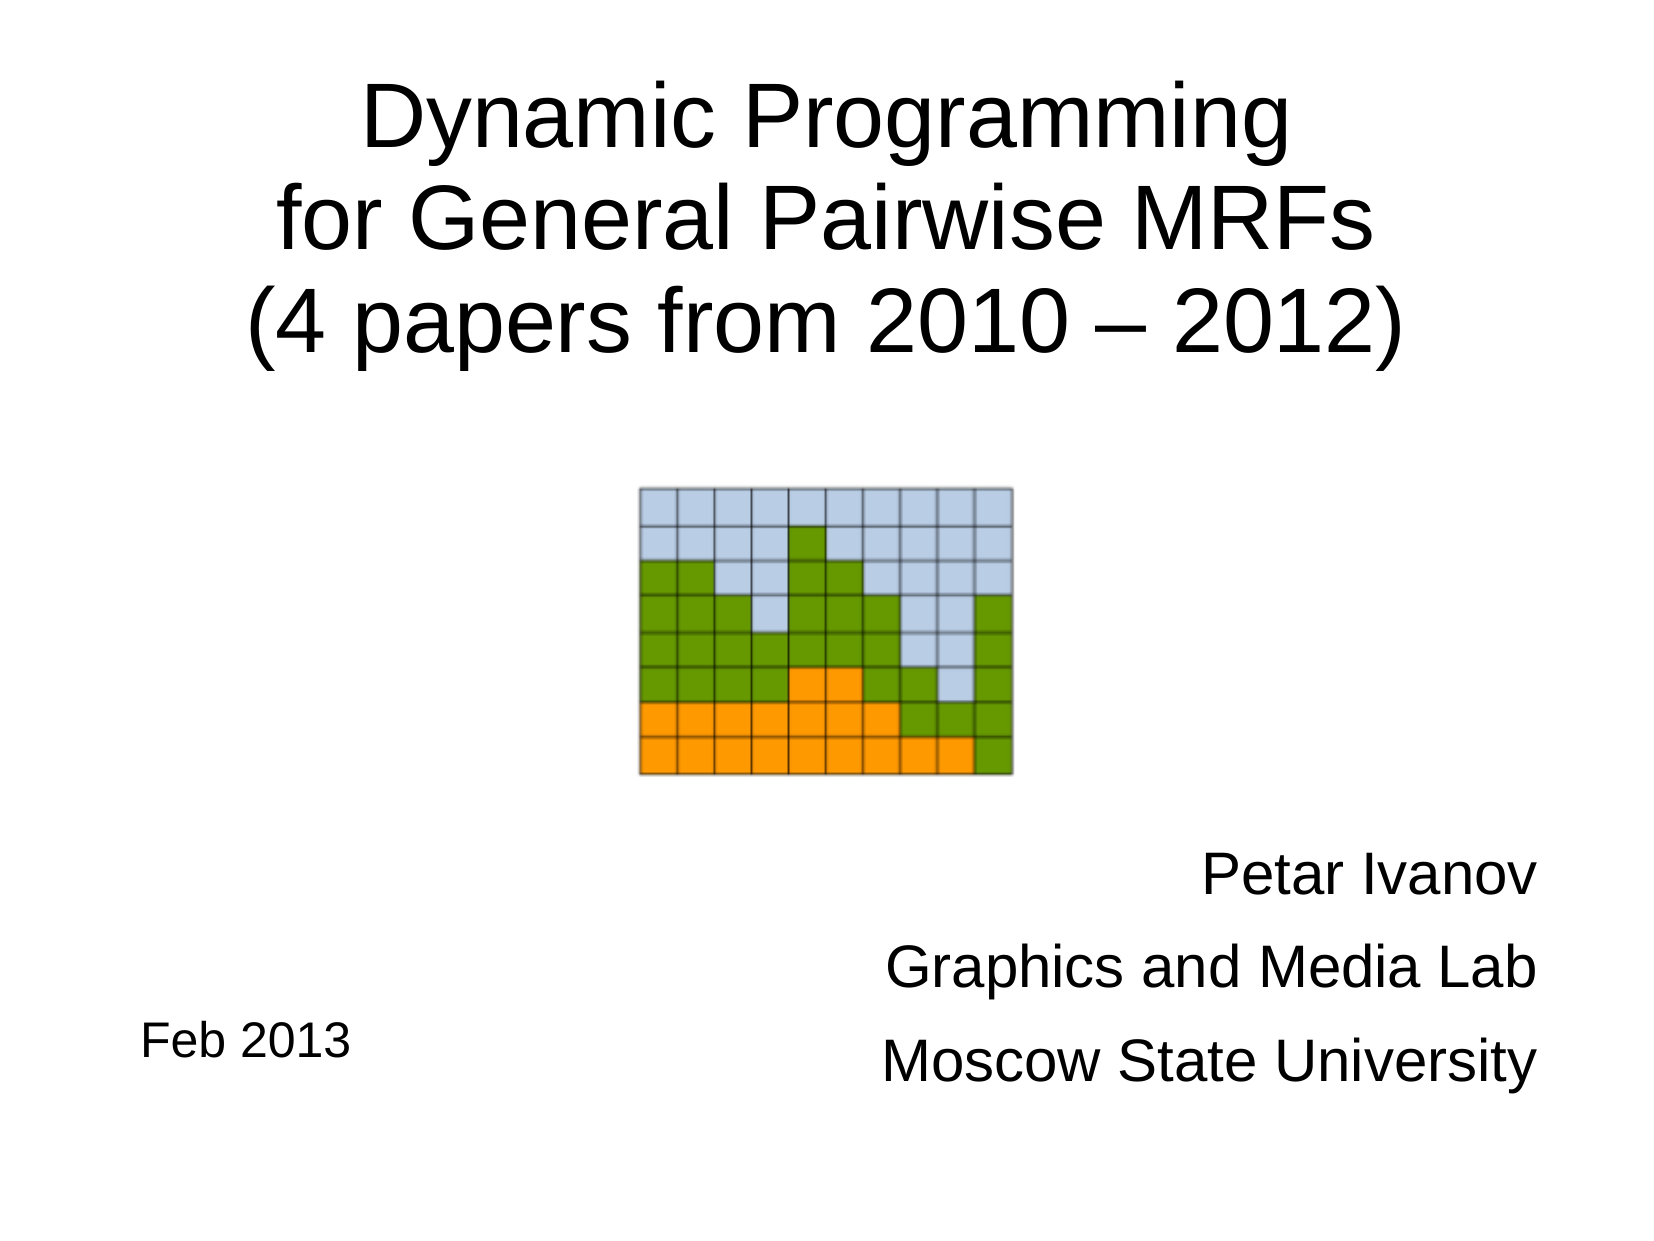

# Dynamic Programming for General Pairwise MRFs (4 papers from 2010 – 2012)
Petar Ivanov
Graphics and Media Lab
Moscow State University
Feb 2013